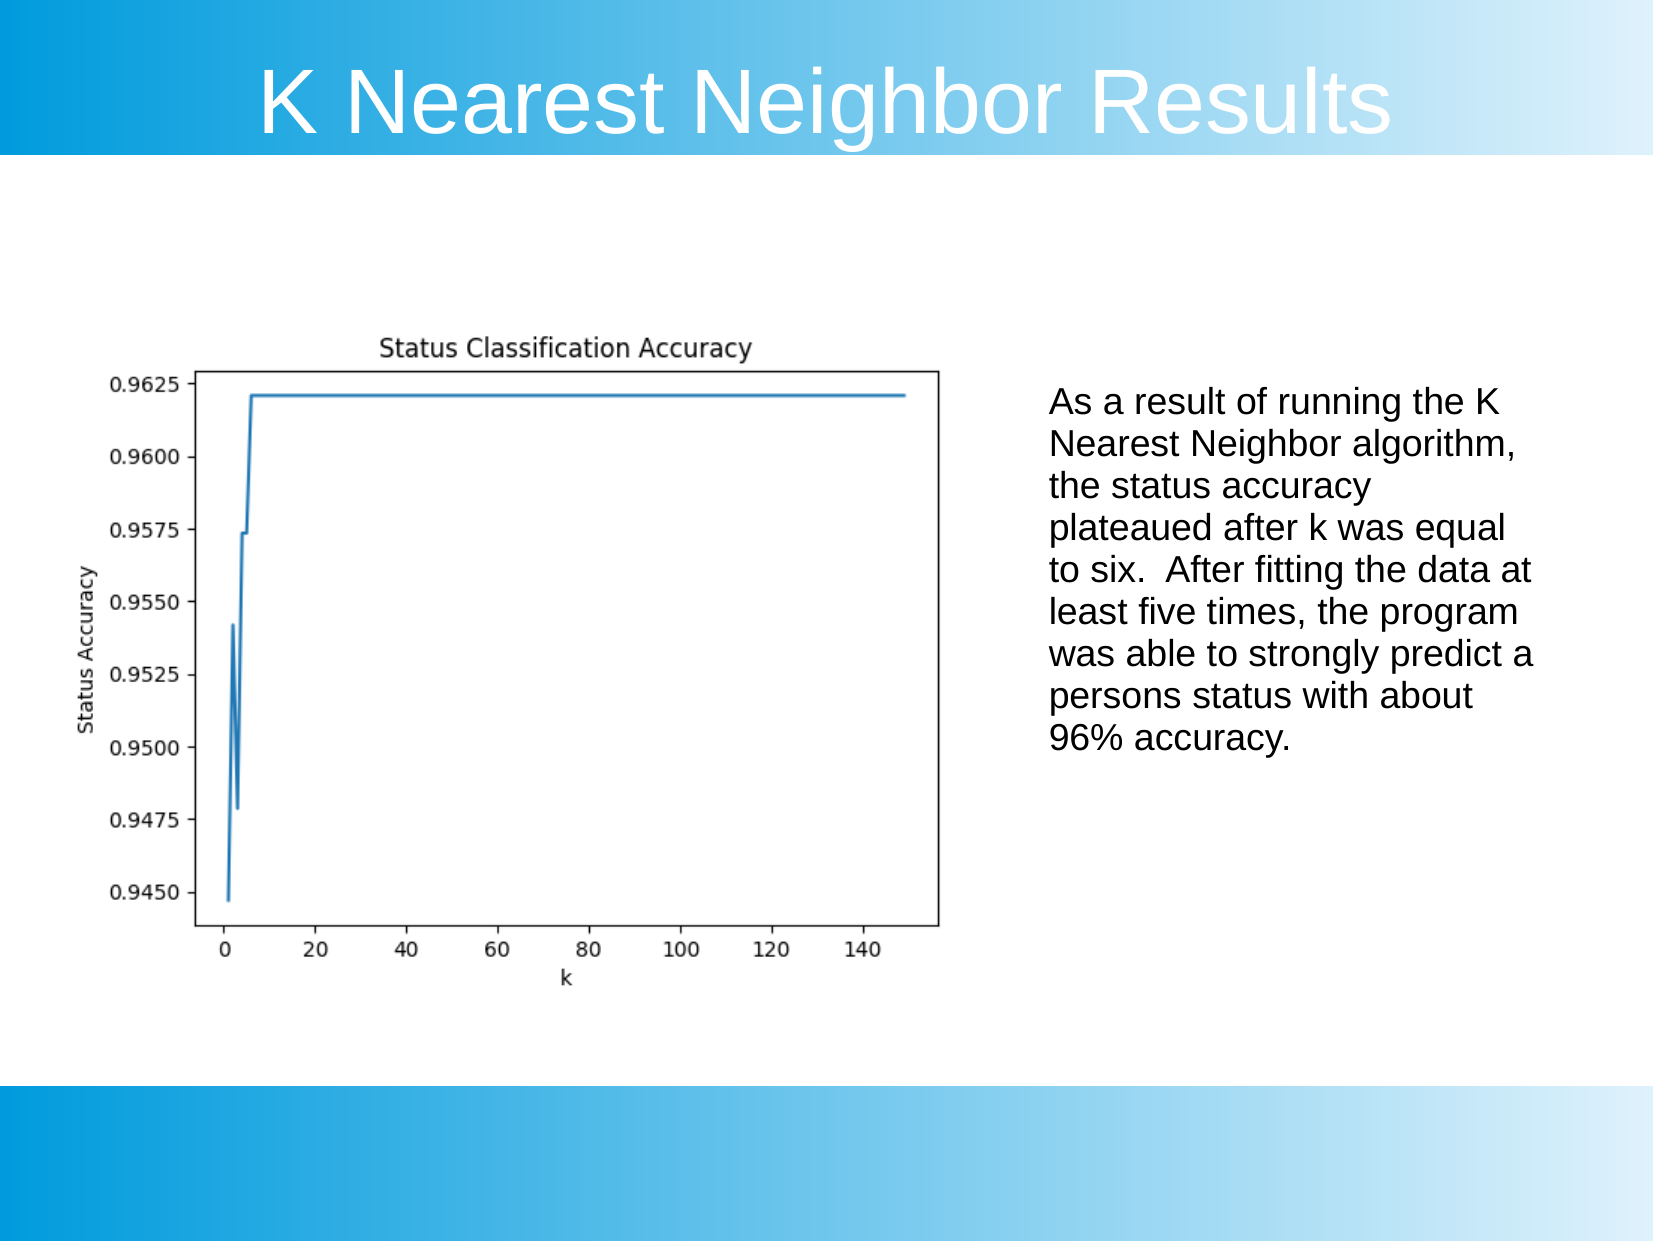

# K Nearest Neighbor Results
As a result of running the K Nearest Neighbor algorithm, the status accuracy plateaued after k was equal to six. After fitting the data at least five times, the program was able to strongly predict a persons status with about 96% accuracy.